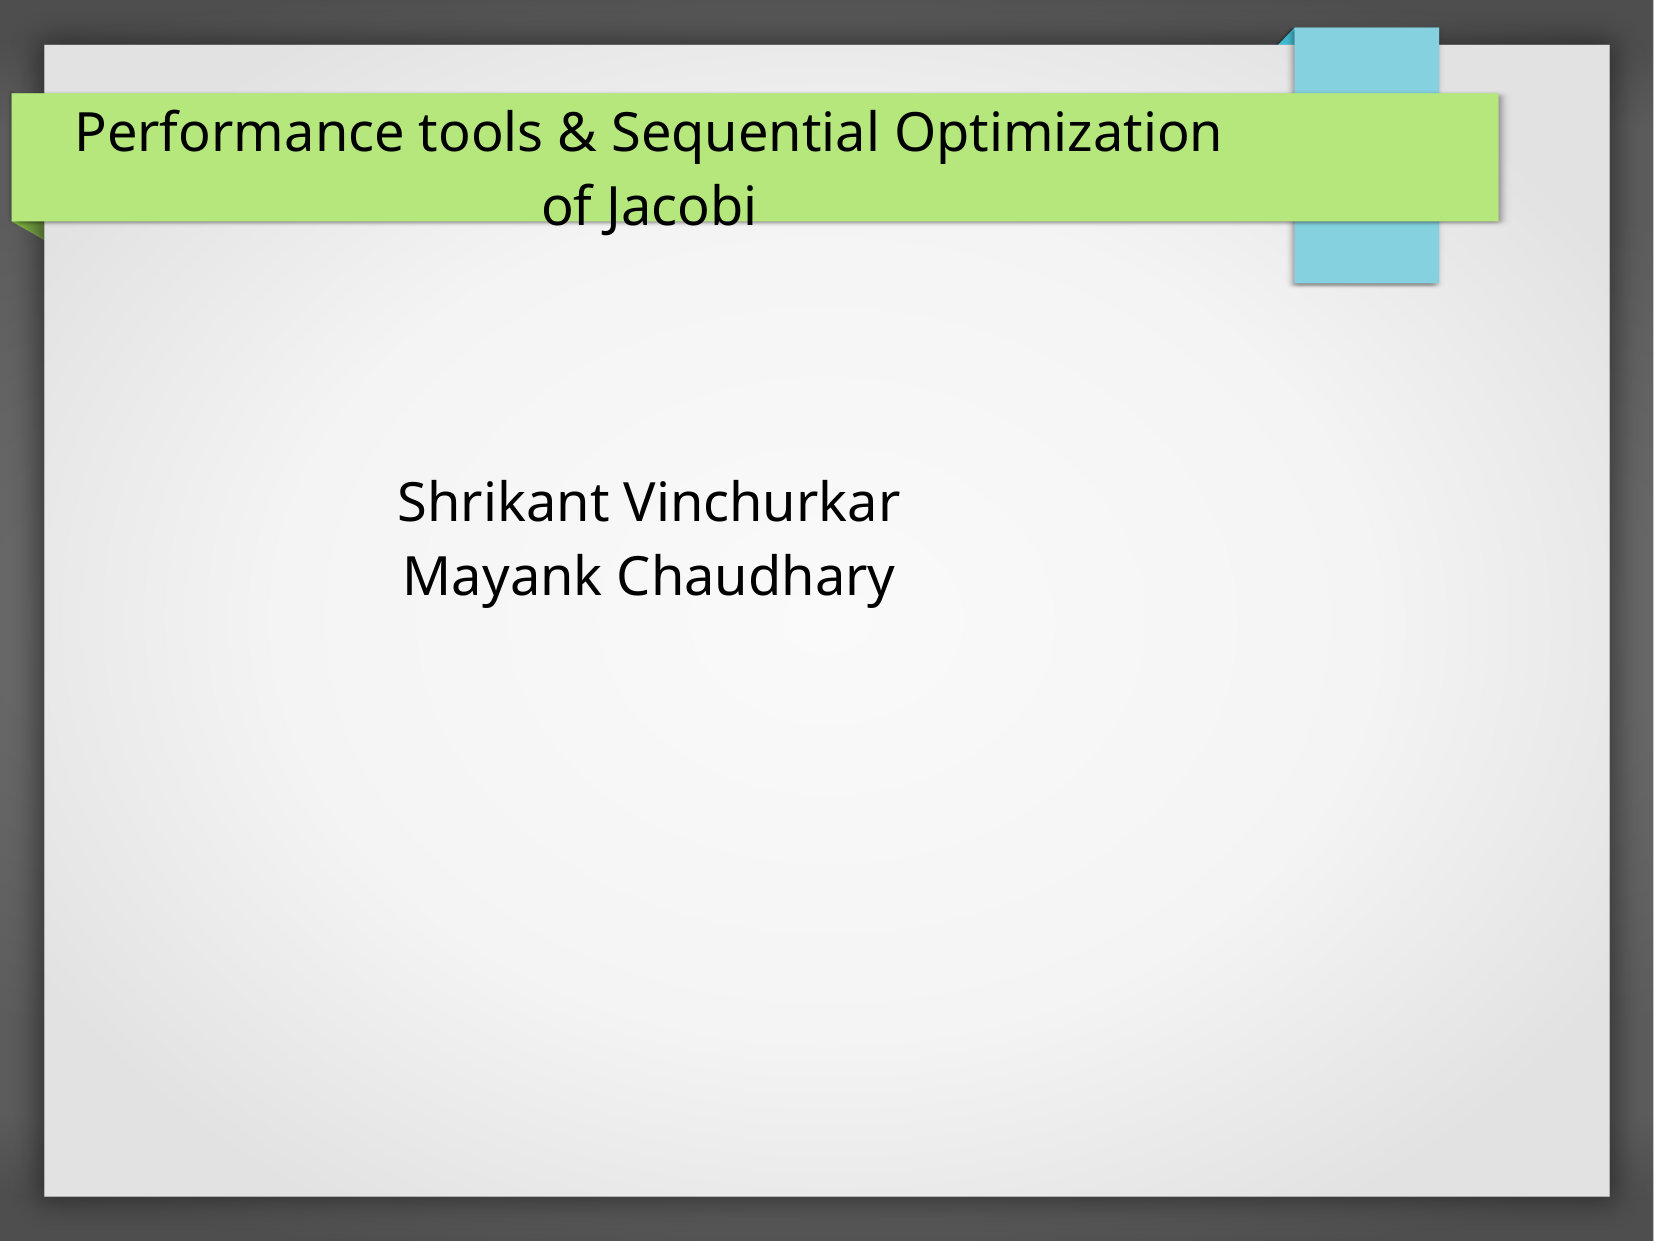

# Performance tools & Sequential Optimization of Jacobi
Shrikant Vinchurkar
Mayank Chaudhary